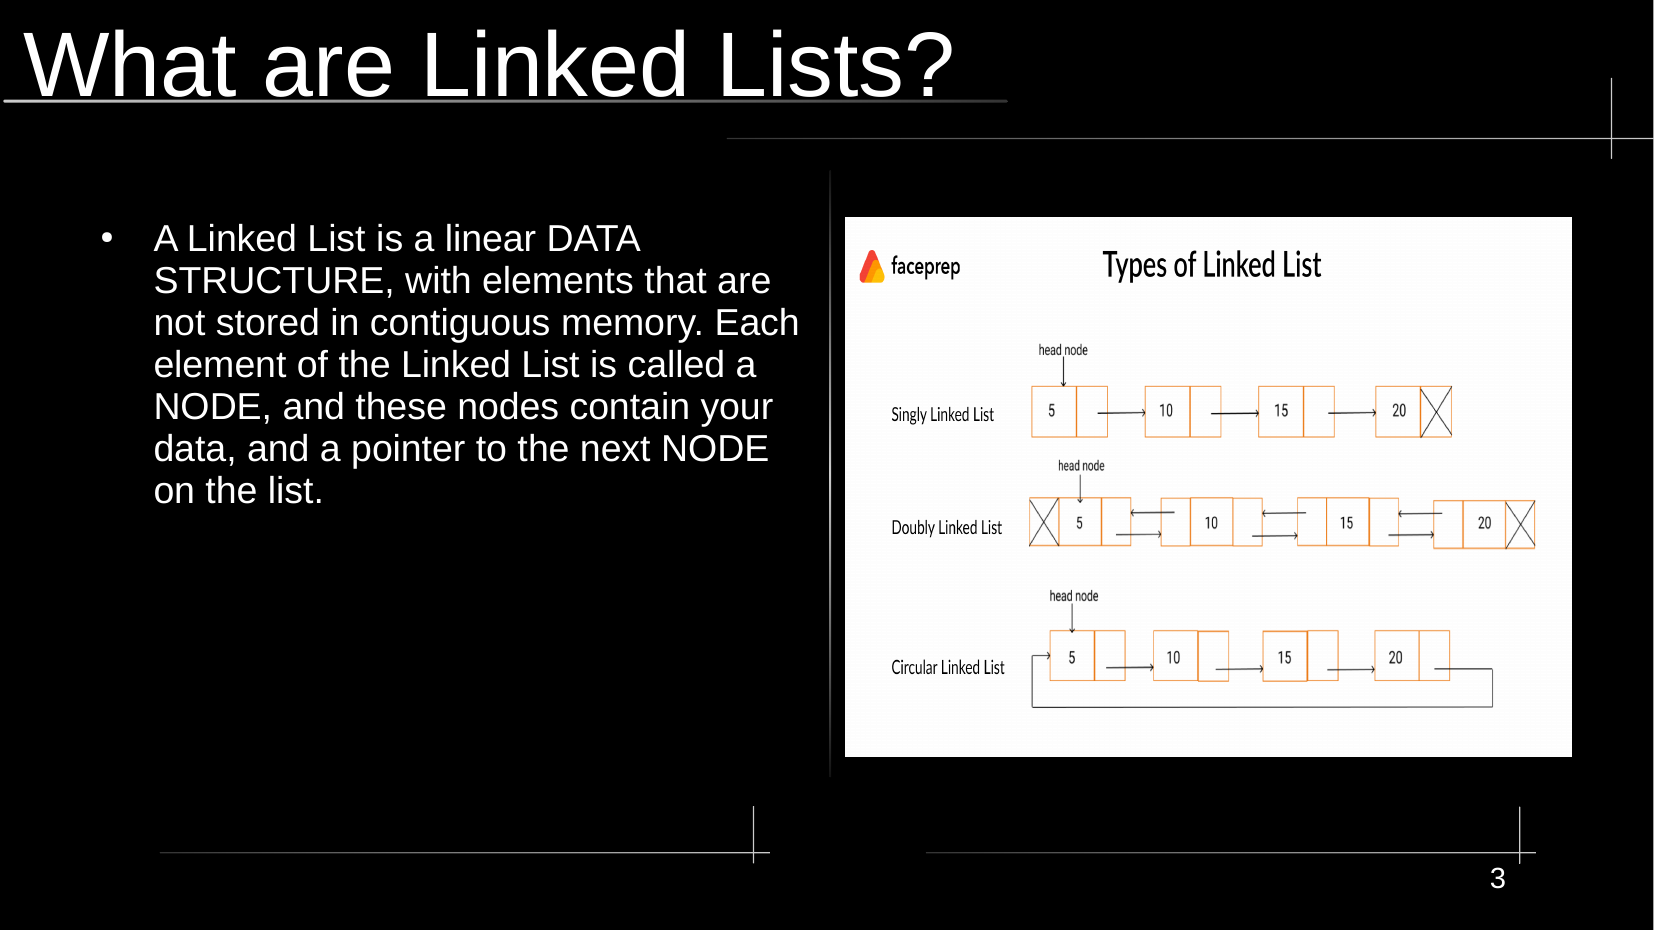

# What are Linked Lists?
A Linked List is a linear DATA STRUCTURE, with elements that are not stored in contiguous memory. Each element of the Linked List is called a NODE, and these nodes contain your data, and a pointer to the next NODE on the list.
3